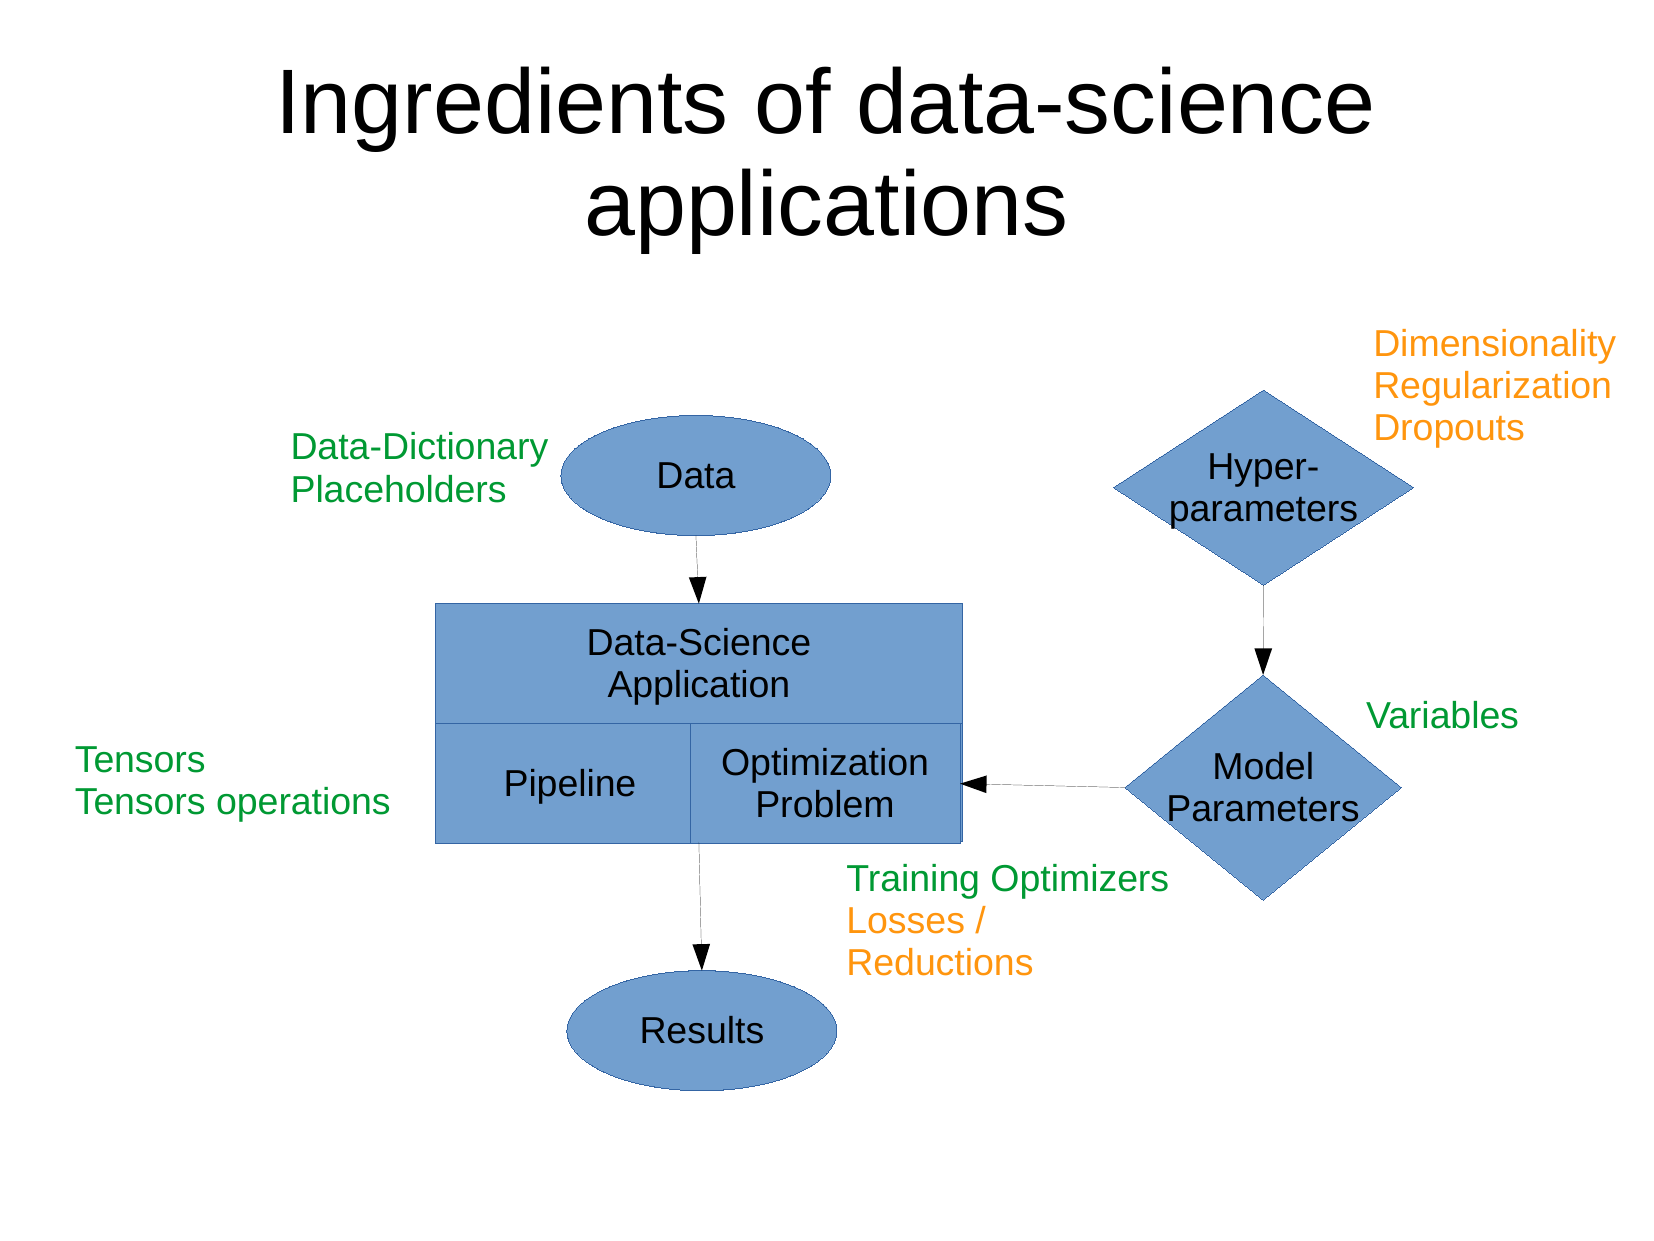

# Ingredients of data-science applications
Dimensionality
Regularization
Dropouts
Hyper-
parameters
Data
Data-Dictionary
Placeholders
Data-Science
Application
Model
Parameters
Variables
Pipeline
Optimization
Problem
Tensors
Tensors operations
Training Optimizers
Losses / Reductions
Results